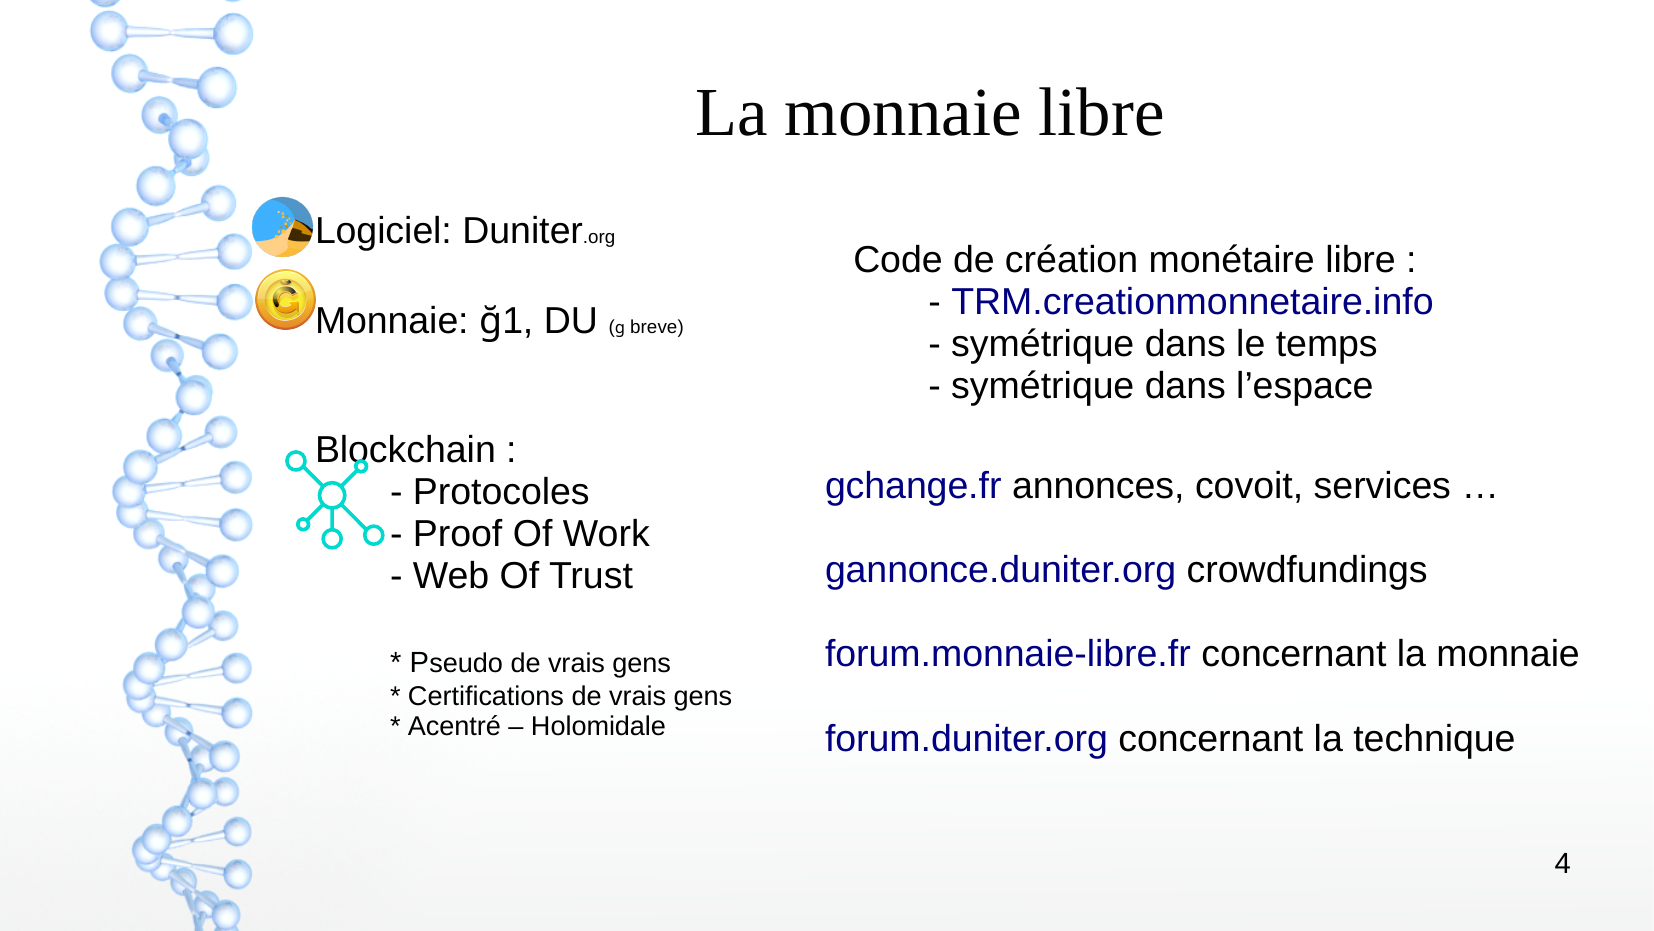

# La monnaie libre
Code de création monétaire libre :
	- TRM.creationmonnetaire.info
	- symétrique dans le temps
	- symétrique dans l’espace
Logiciel: Duniter.org
Monnaie: ğ1, DU (g breve)
Blockchain :
	- Protocoles
	- Proof Of Work
	- Web Of Trust
	* Pseudo de vrais gens
	* Certifications de vrais gens
	* Acentré – Holomidale
gchange.fr annonces, covoit, services …
gannonce.duniter.org crowdfundings
forum.monnaie-libre.fr concernant la monnaie
forum.duniter.org concernant la technique
4